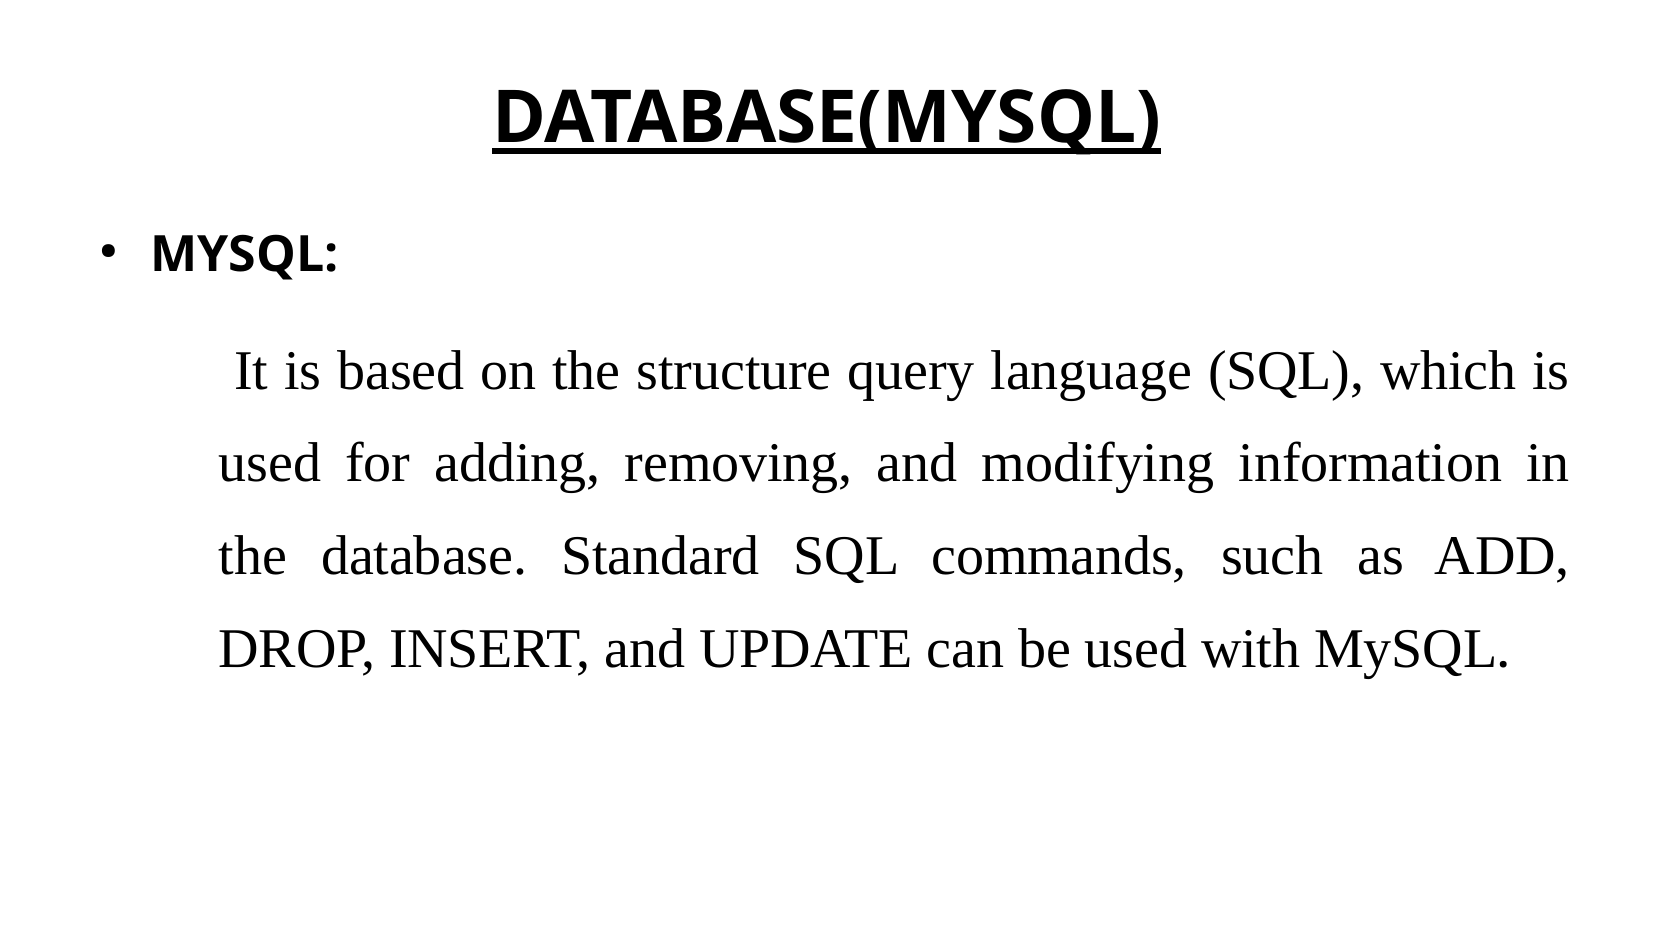

# DATABASE(MYSQL)
MYSQL:
 It is based on the structure query language (SQL), which is used for adding, removing, and modifying information in the database. Standard SQL commands, such as ADD, DROP, INSERT, and UPDATE can be used with MySQL.